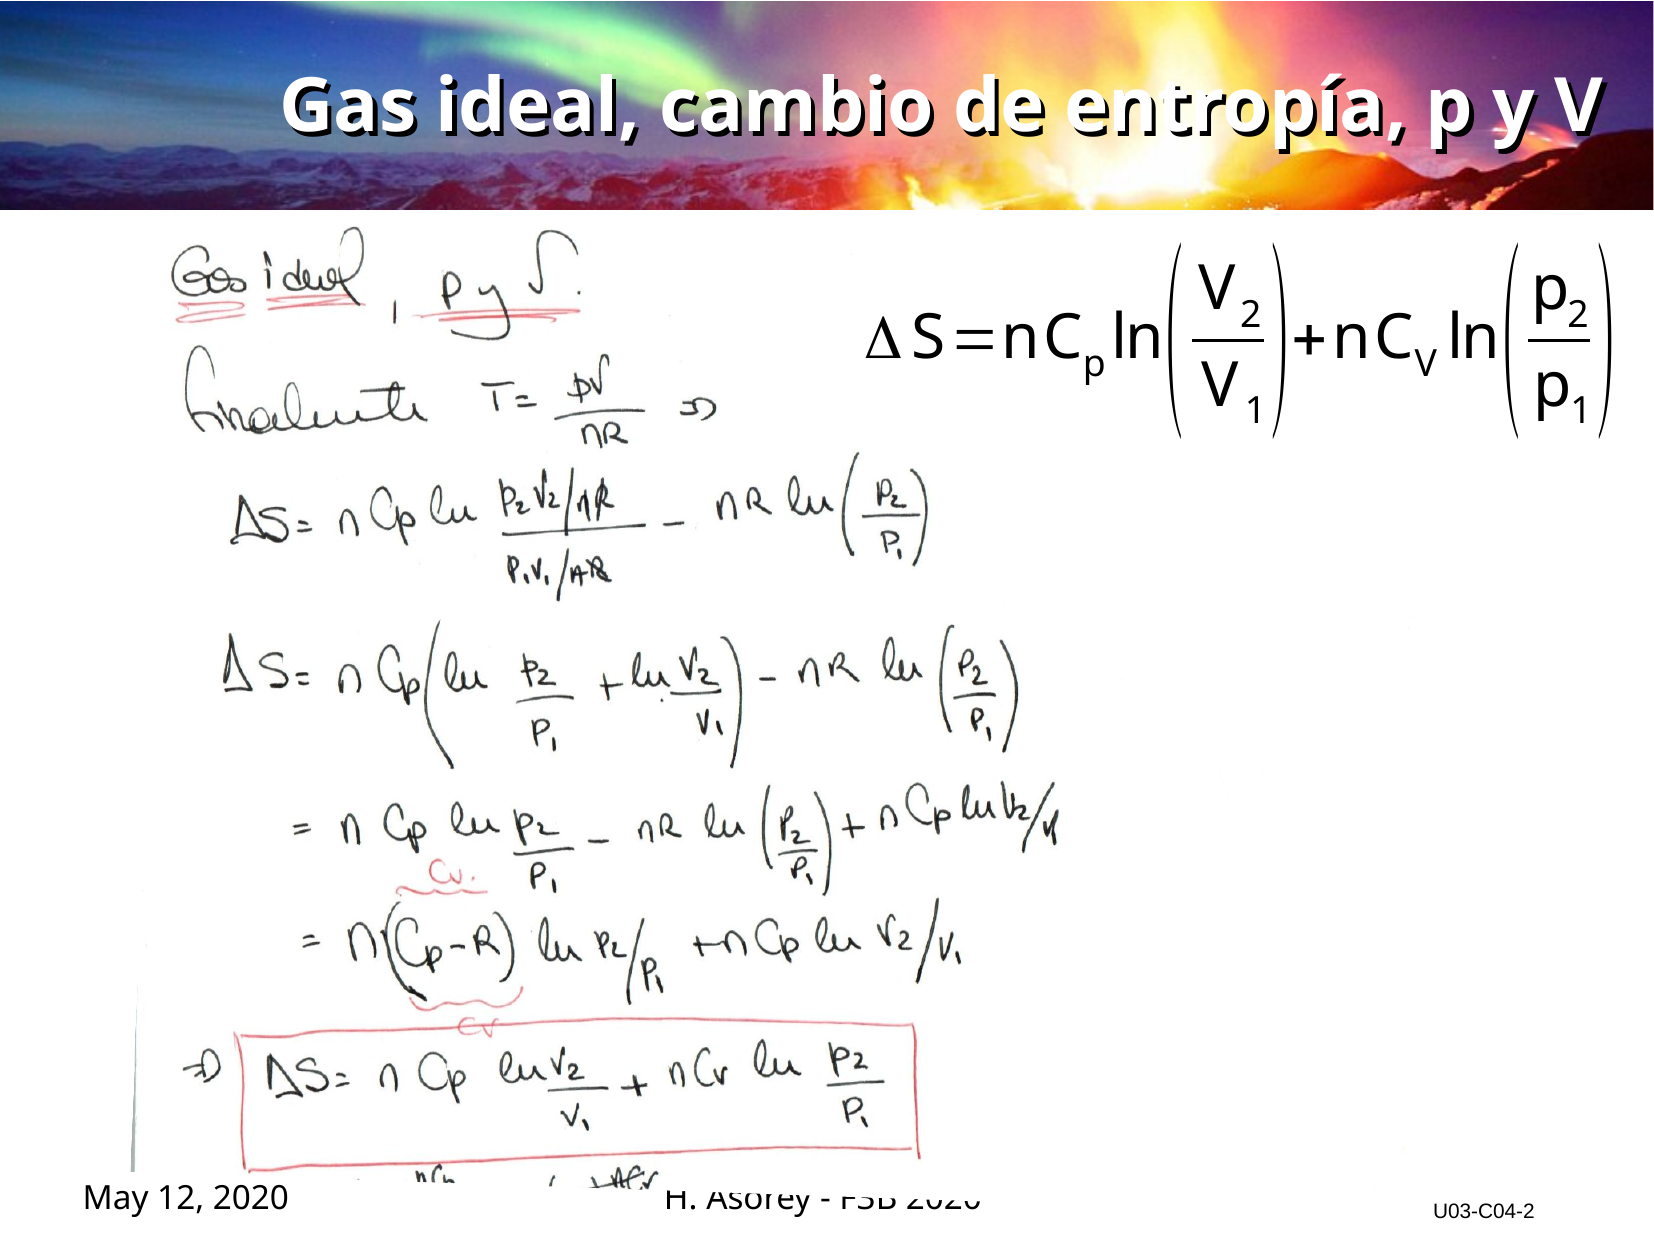

# Gas ideal, cambio de entropía, p y V
		U03-C04-2
May 12, 2020
H. Asorey - F3B 2020
13